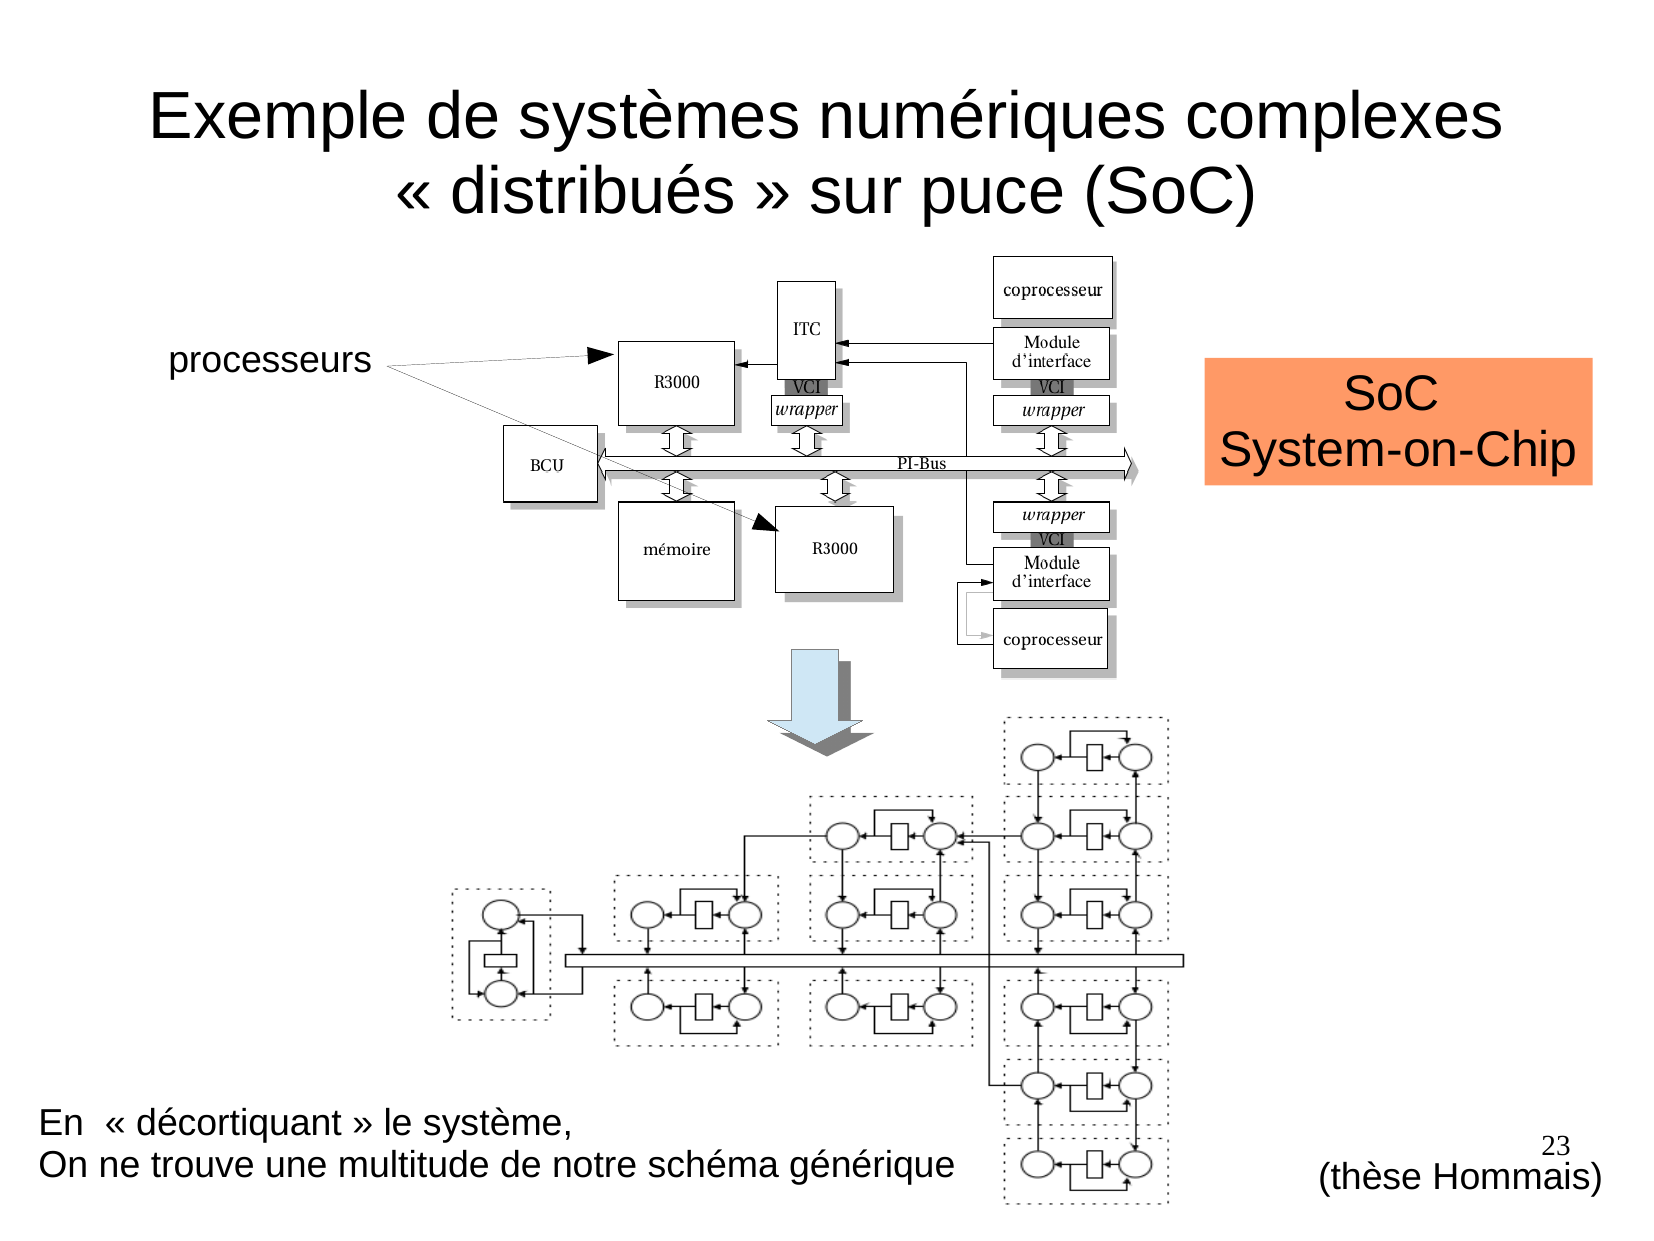

# Exemple de systèmes numériques complexes « distribués » sur puce (SoC)
processeurs
SoC
System-on-Chip
En « décortiquant » le système,
On ne trouve une multitude de notre schéma générique
UV 1.5
23
(thèse Hommais)